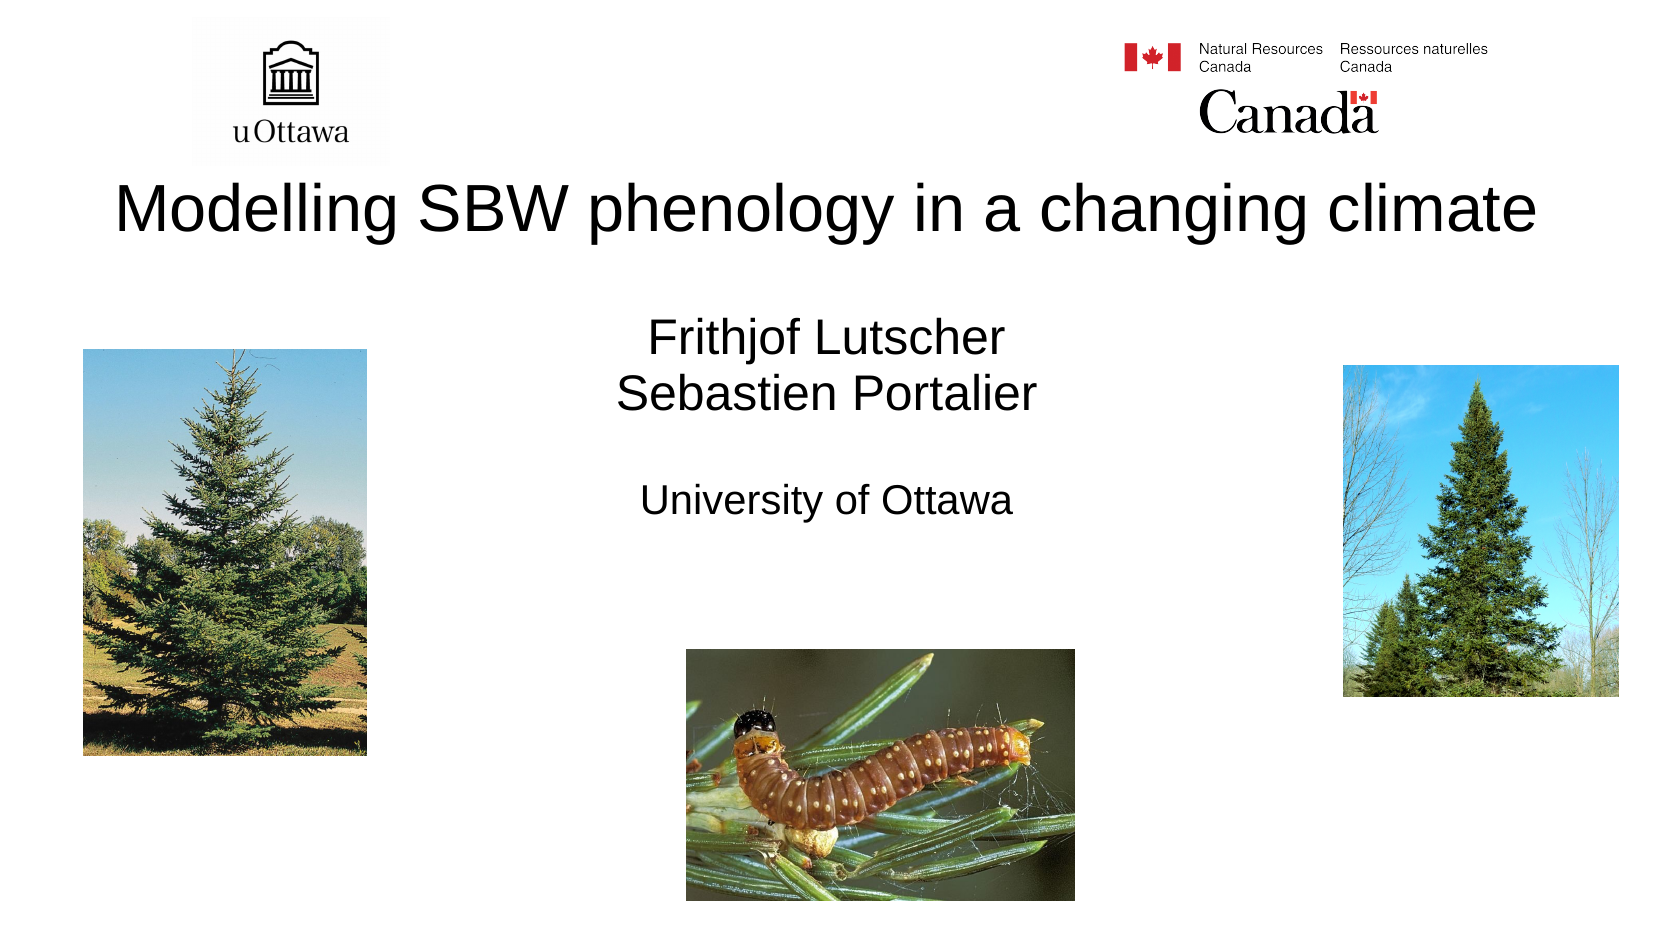

# Modelling SBW phenology in a changing climate
Frithjof Lutscher
Sebastien Portalier
University of Ottawa